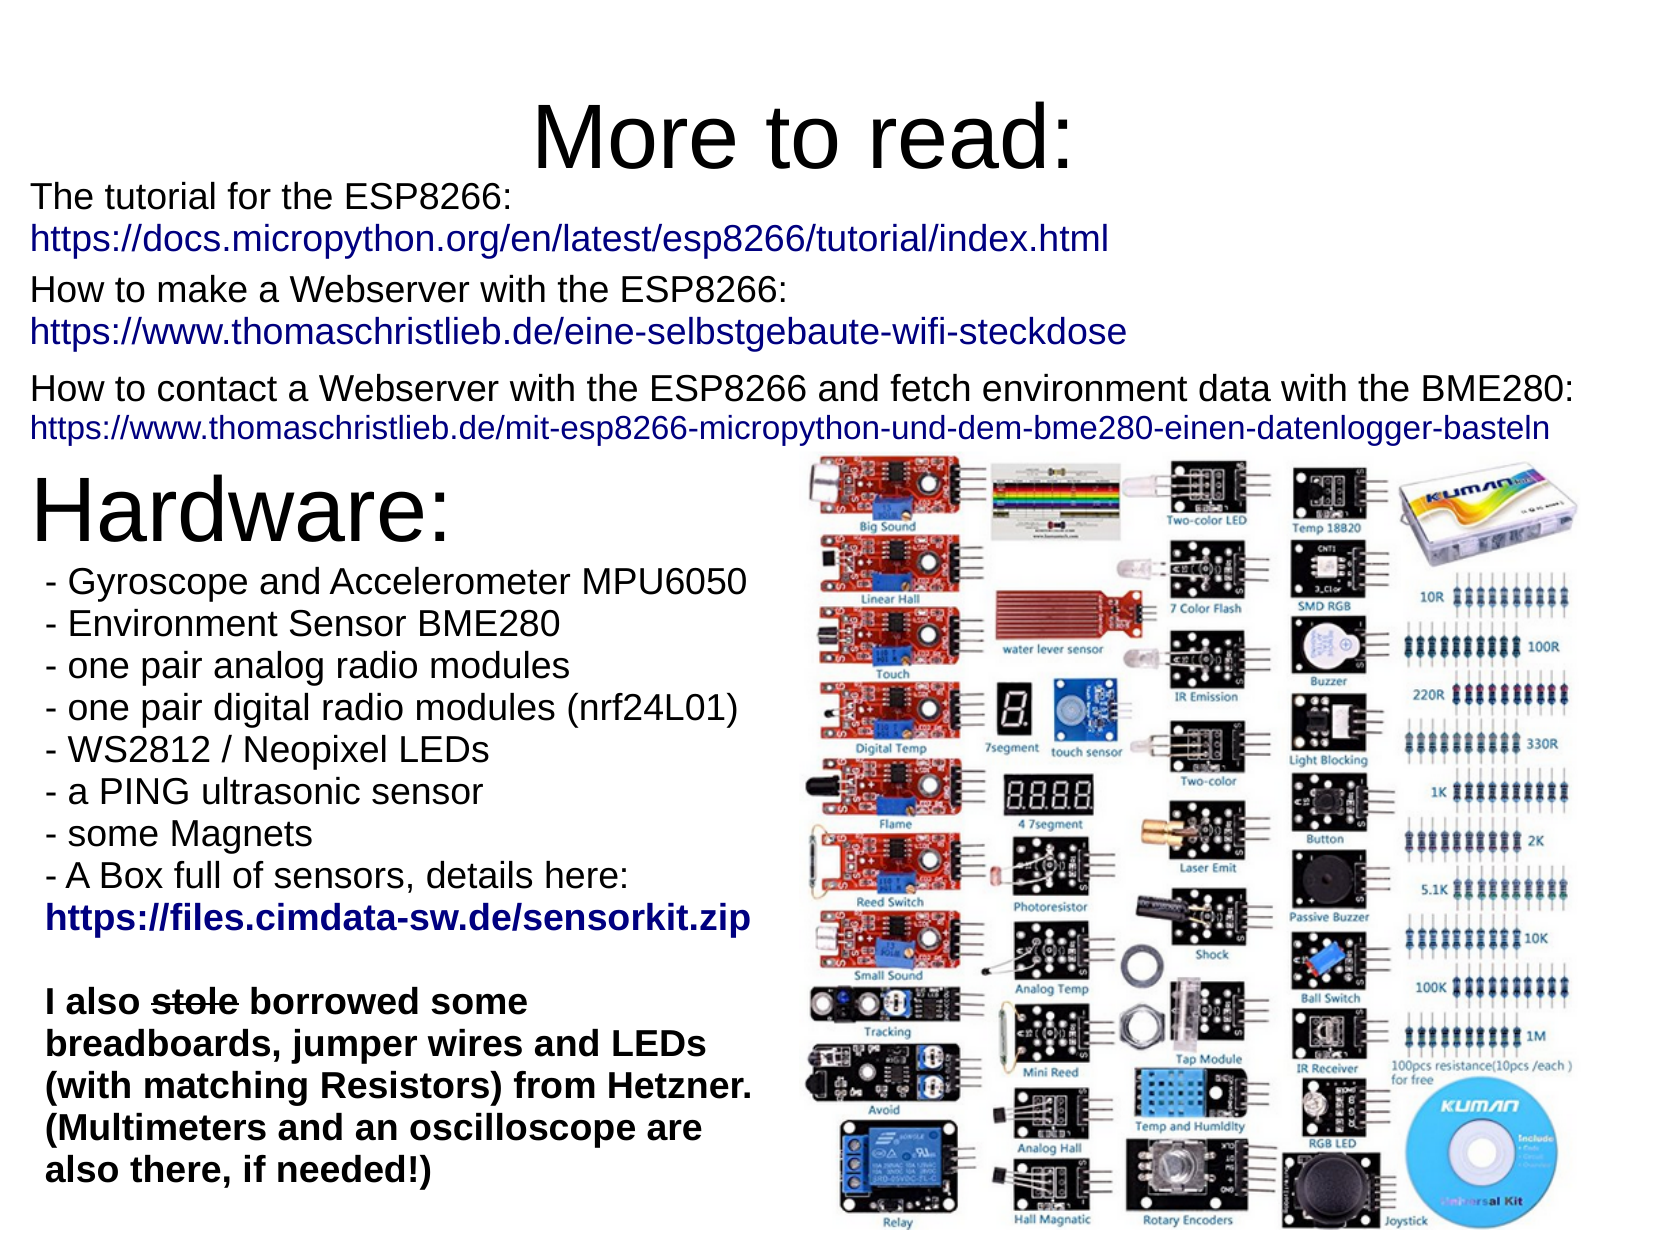

# More to read:
The tutorial for the ESP8266:
https://docs.micropython.org/en/latest/esp8266/tutorial/index.html
How to make a Webserver with the ESP8266:
https://www.thomaschristlieb.de/eine-selbstgebaute-wifi-steckdose
How to contact a Webserver with the ESP8266 and fetch environment data with the BME280:
https://www.thomaschristlieb.de/mit-esp8266-micropython-und-dem-bme280-einen-datenlogger-basteln
Hardware:
- Gyroscope and Accelerometer MPU6050
- Environment Sensor BME280
- one pair analog radio modules
- one pair digital radio modules (nrf24L01)
- WS2812 / Neopixel LEDs
- a PING ultrasonic sensor
- some Magnets
- A Box full of sensors, details here:
https://files.cimdata-sw.de/sensorkit.zip
I also stole borrowed some breadboards, jumper wires and LEDs (with matching Resistors) from Hetzner.
(Multimeters and an oscilloscope are also there, if needed!)